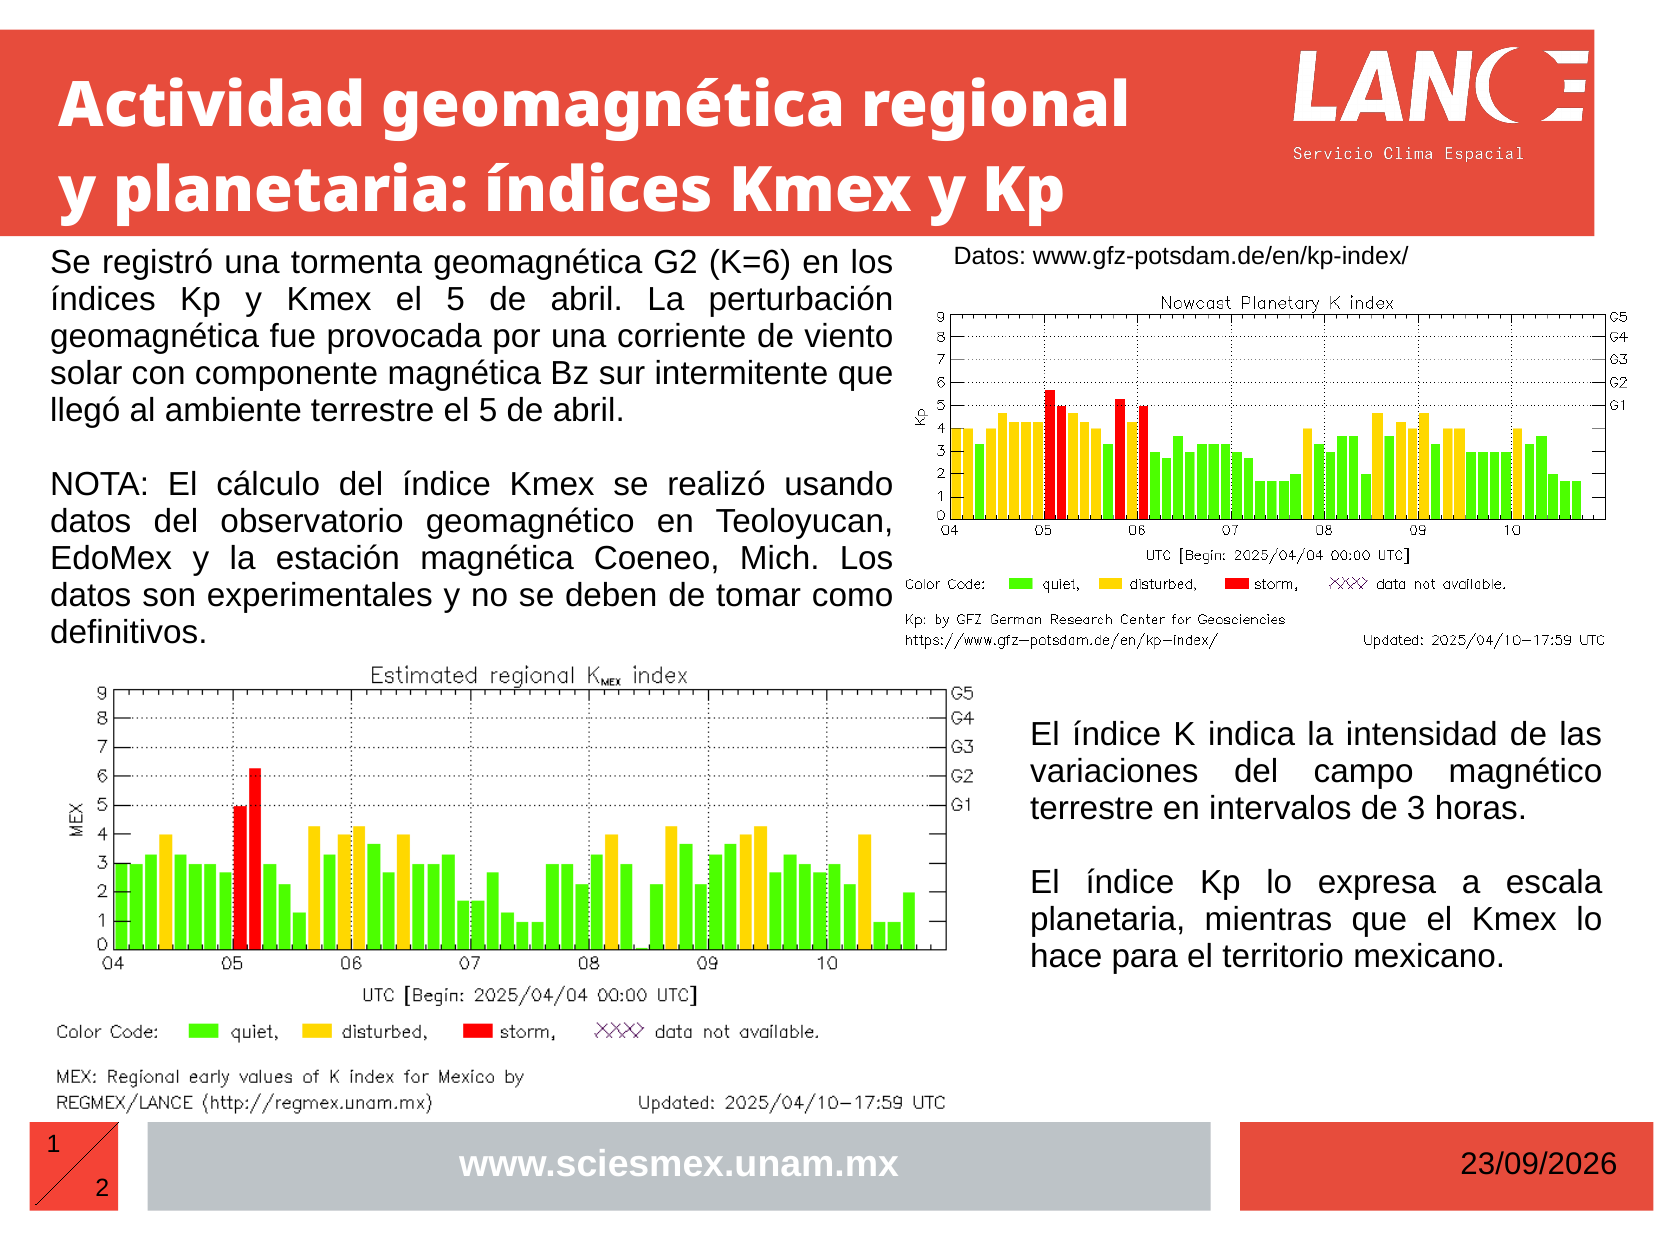

# Actividad geomagnética regional y planetaria: índices Kmex y Kp
Datos: www.gfz-potsdam.de/en/kp-index/
Se registró una tormenta geomagnética G2 (K=6) en los índices Kp y Kmex el 5 de abril. La perturbación geomagnética fue provocada por una corriente de viento solar con componente magnética Bz sur intermitente que llegó al ambiente terrestre el 5 de abril.
NOTA: El cálculo del índice Kmex se realizó usando datos del observatorio geomagnético en Teoloyucan, EdoMex y la estación magnética Coeneo, Mich. Los datos son experimentales y no se deben de tomar como definitivos.
El índice K indica la intensidad de las variaciones del campo magnético terrestre en intervalos de 3 horas.
El índice Kp lo expresa a escala planetaria, mientras que el Kmex lo hace para el territorio mexicano.
www.sciesmex.unam.mx
2